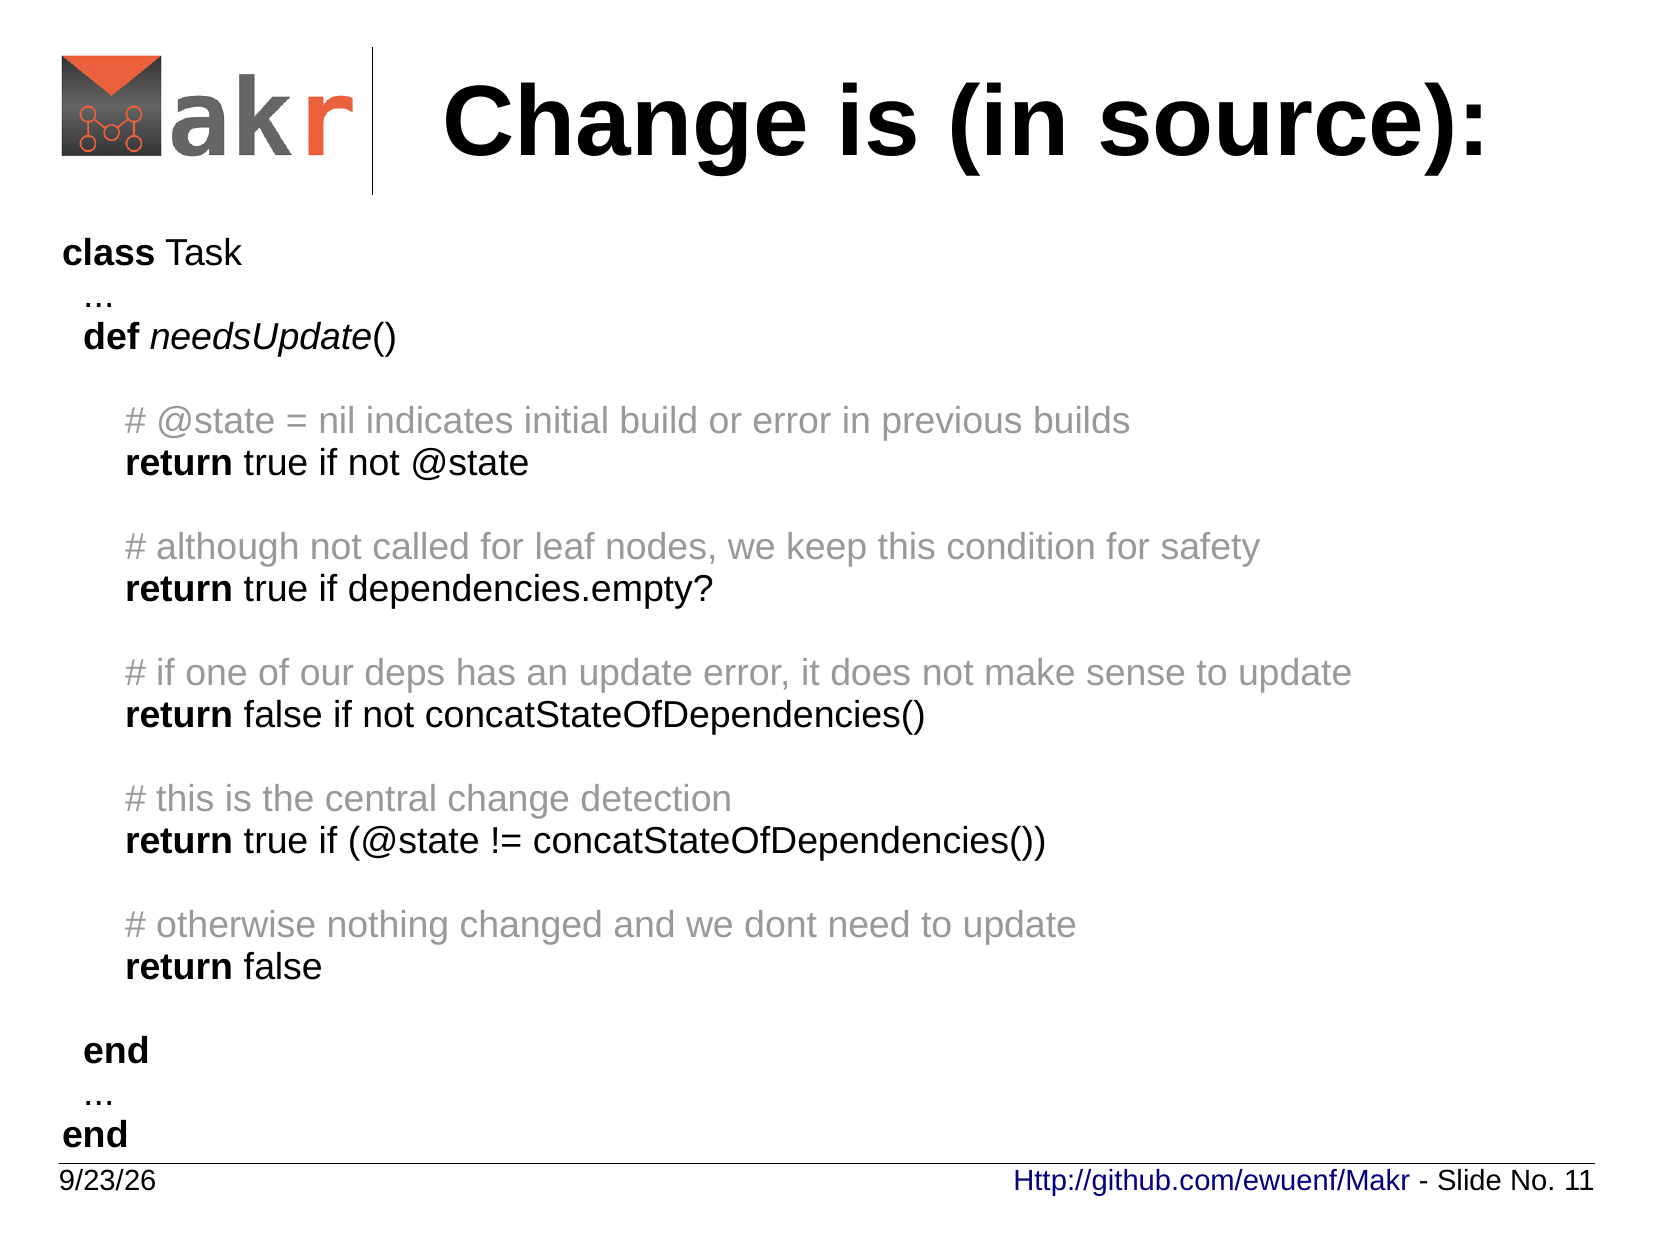

# Change is (in source):
class Task
 ...
 def needsUpdate()
 # @state = nil indicates initial build or error in previous builds
 return true if not @state
 # although not called for leaf nodes, we keep this condition for safety
 return true if dependencies.empty?
 # if one of our deps has an update error, it does not make sense to update
 return false if not concatStateOfDependencies()
 # this is the central change detection
 return true if (@state != concatStateOfDependencies())
 # otherwise nothing changed and we dont need to update
 return false
 end
 ...
end